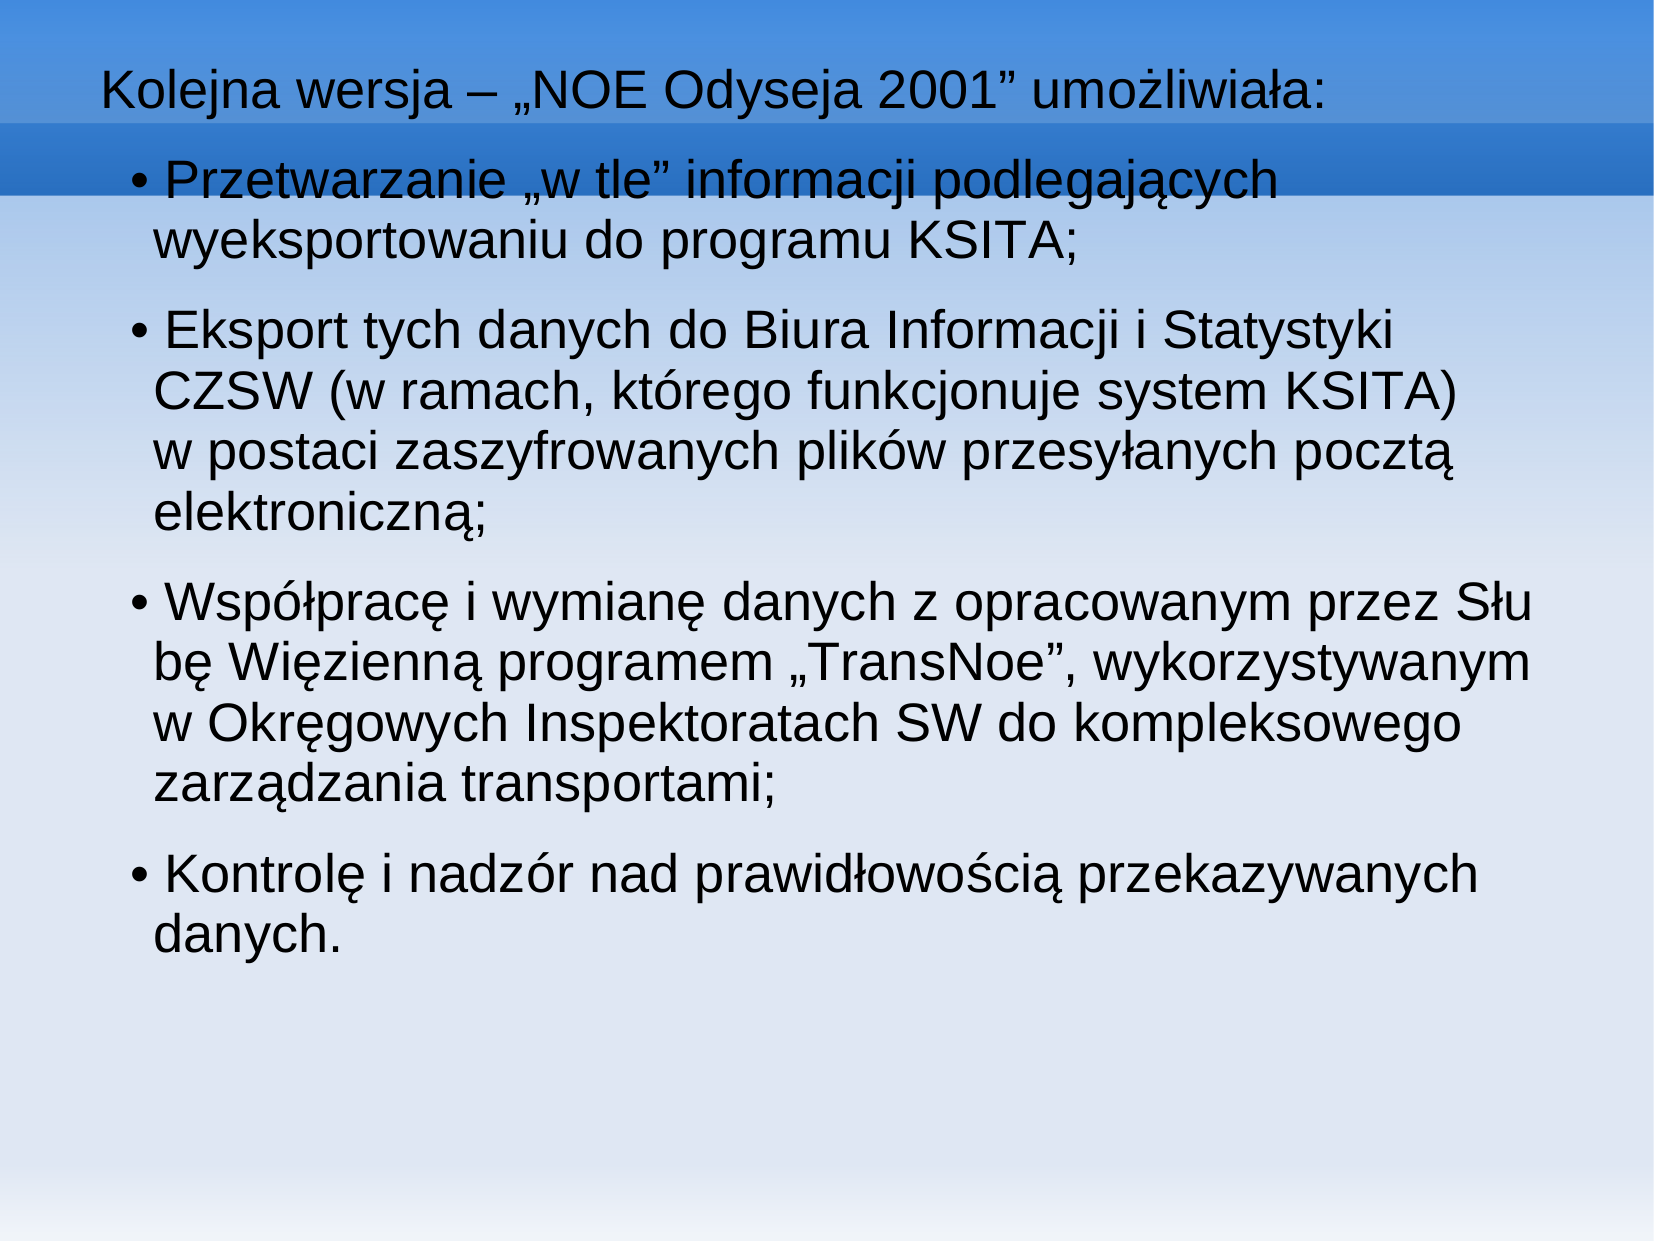

#
Kolejna wersja – „NOE Odyseja 2001” umożliwiała:
 • Przetwarzanie „w tle” informacji podlegających wyeksportowaniu do programu KSITA;
 • Eksport tych danych do Biura Informacji i Statystyki CZSW (w ramach, którego funkcjonuje system KSITA)
w postaci zaszyfrowanych plików przesyłanych pocztą elektroniczną;
 • Współpracę i wymianę danych z opracowanym przez Słu bę Więzienną programem „TransNoe”, wykorzystywanym w Okręgowych Inspektoratach SW do kompleksowego zarządzania transportami;
 • Kontrolę i nadzór nad prawidłowością przekazywanych danych.